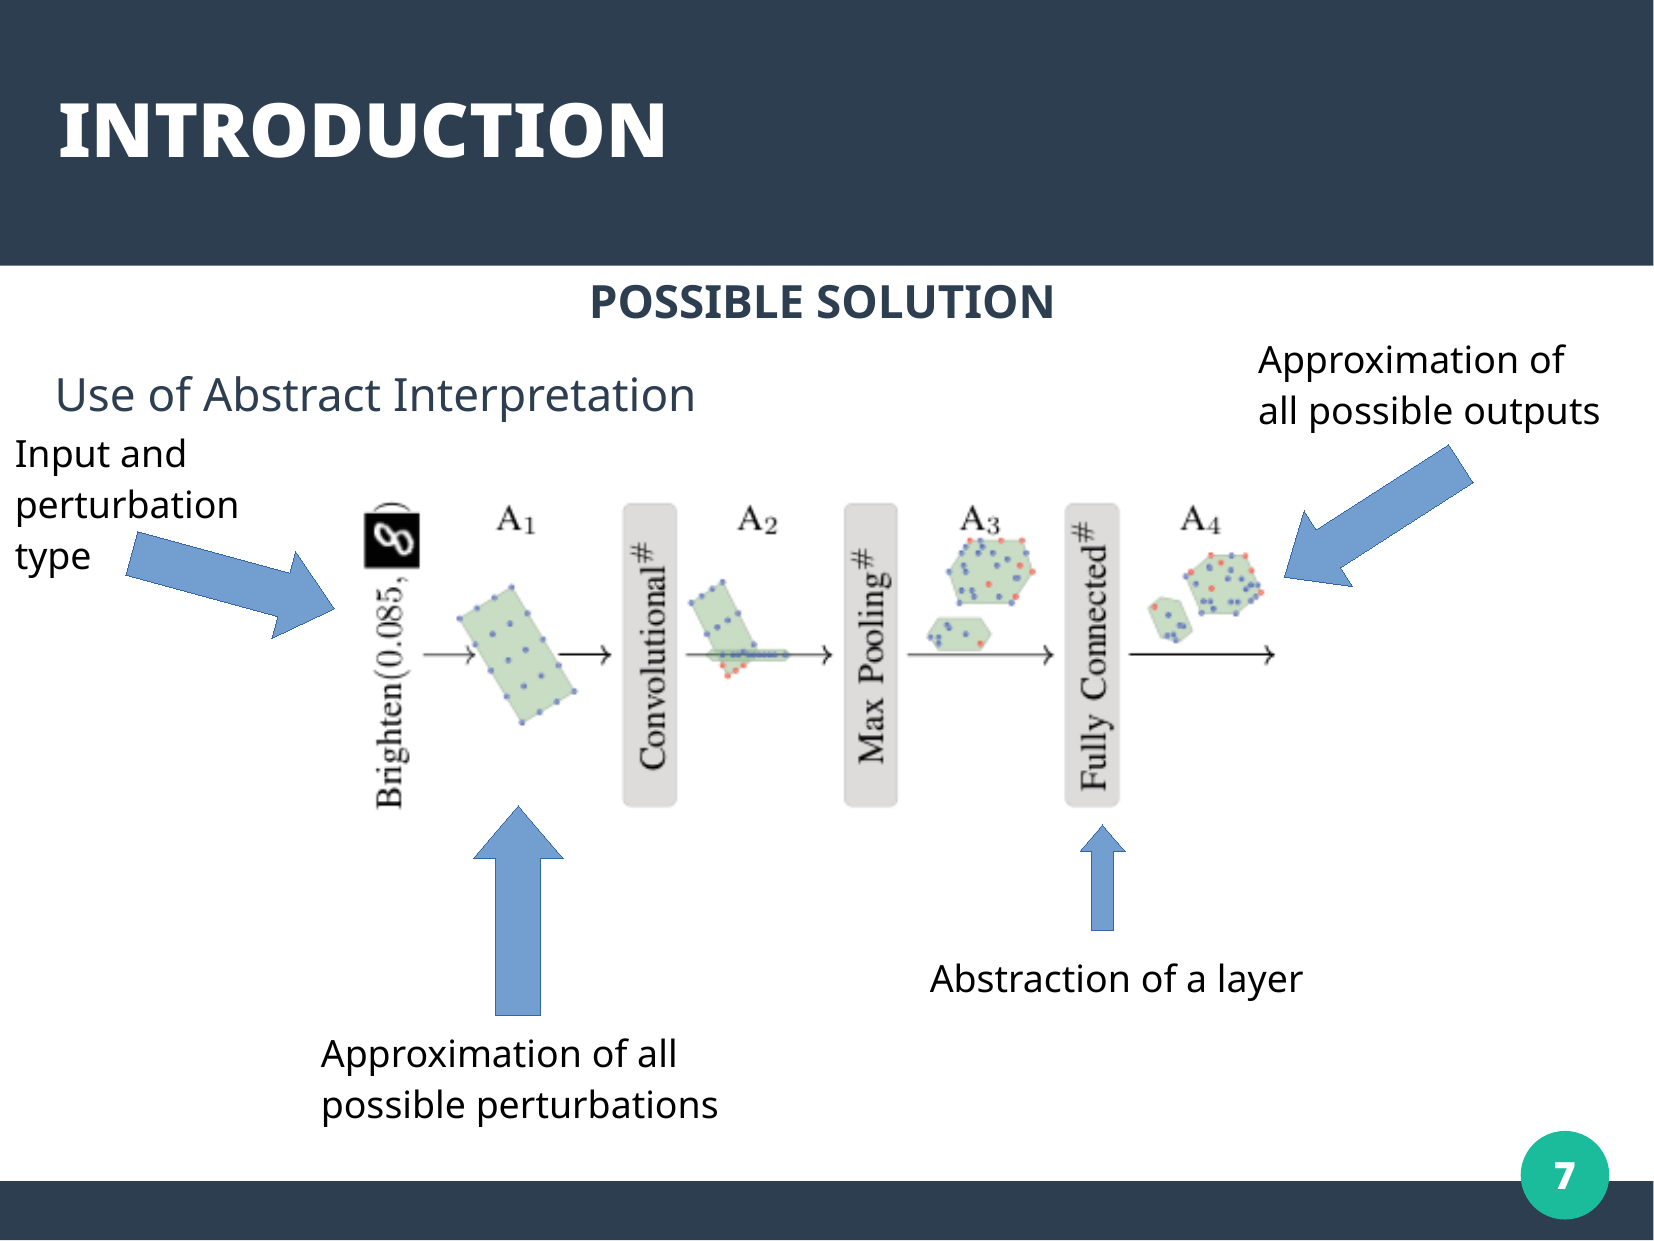

# INTRODUCTION
POSSIBLE SOLUTION
Use of Abstract Interpretation
Approximation of
all possible outputs
Input and
perturbation
type
Abstraction of a layer
Approximation of all
possible perturbations
7